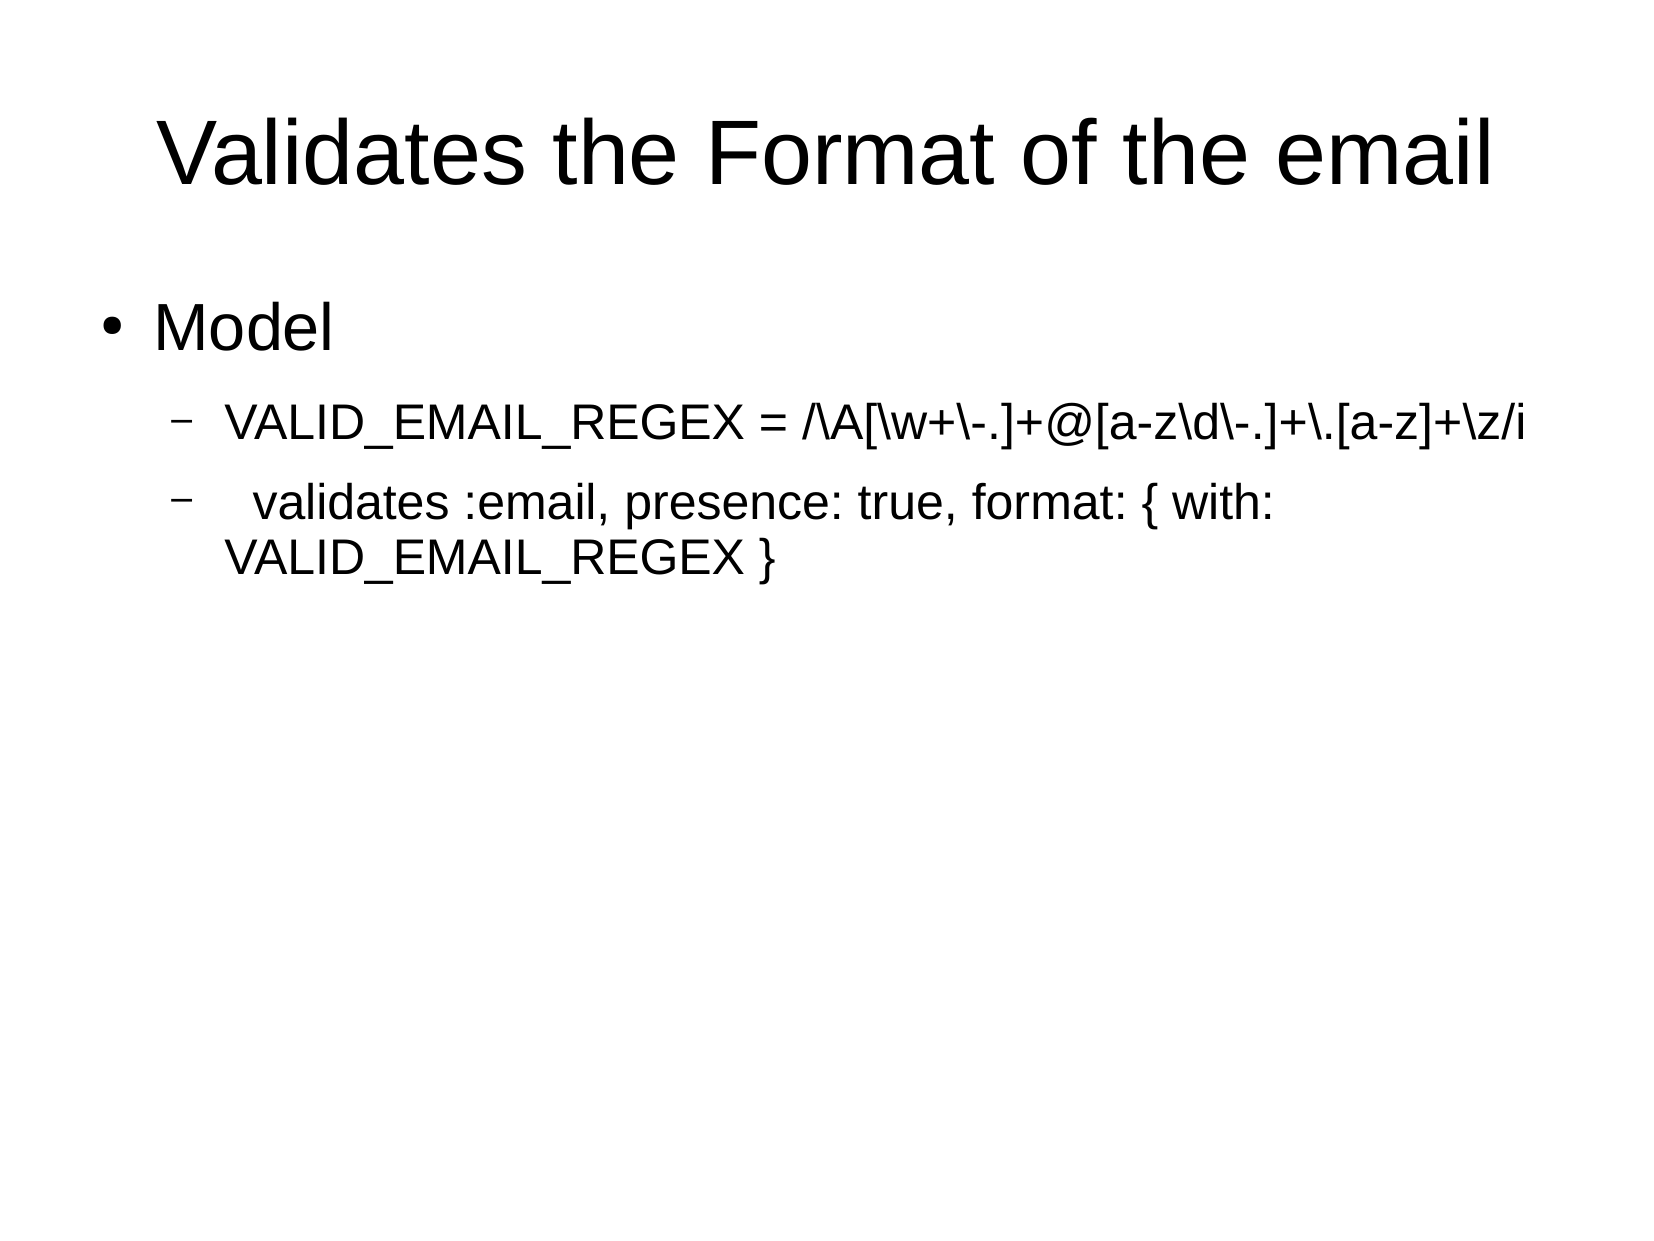

# Validates the Format of the email
Model
VALID_EMAIL_REGEX = /\A[\w+\-.]+@[a-z\d\-.]+\.[a-z]+\z/i
 validates :email, presence: true, format: { with: VALID_EMAIL_REGEX }